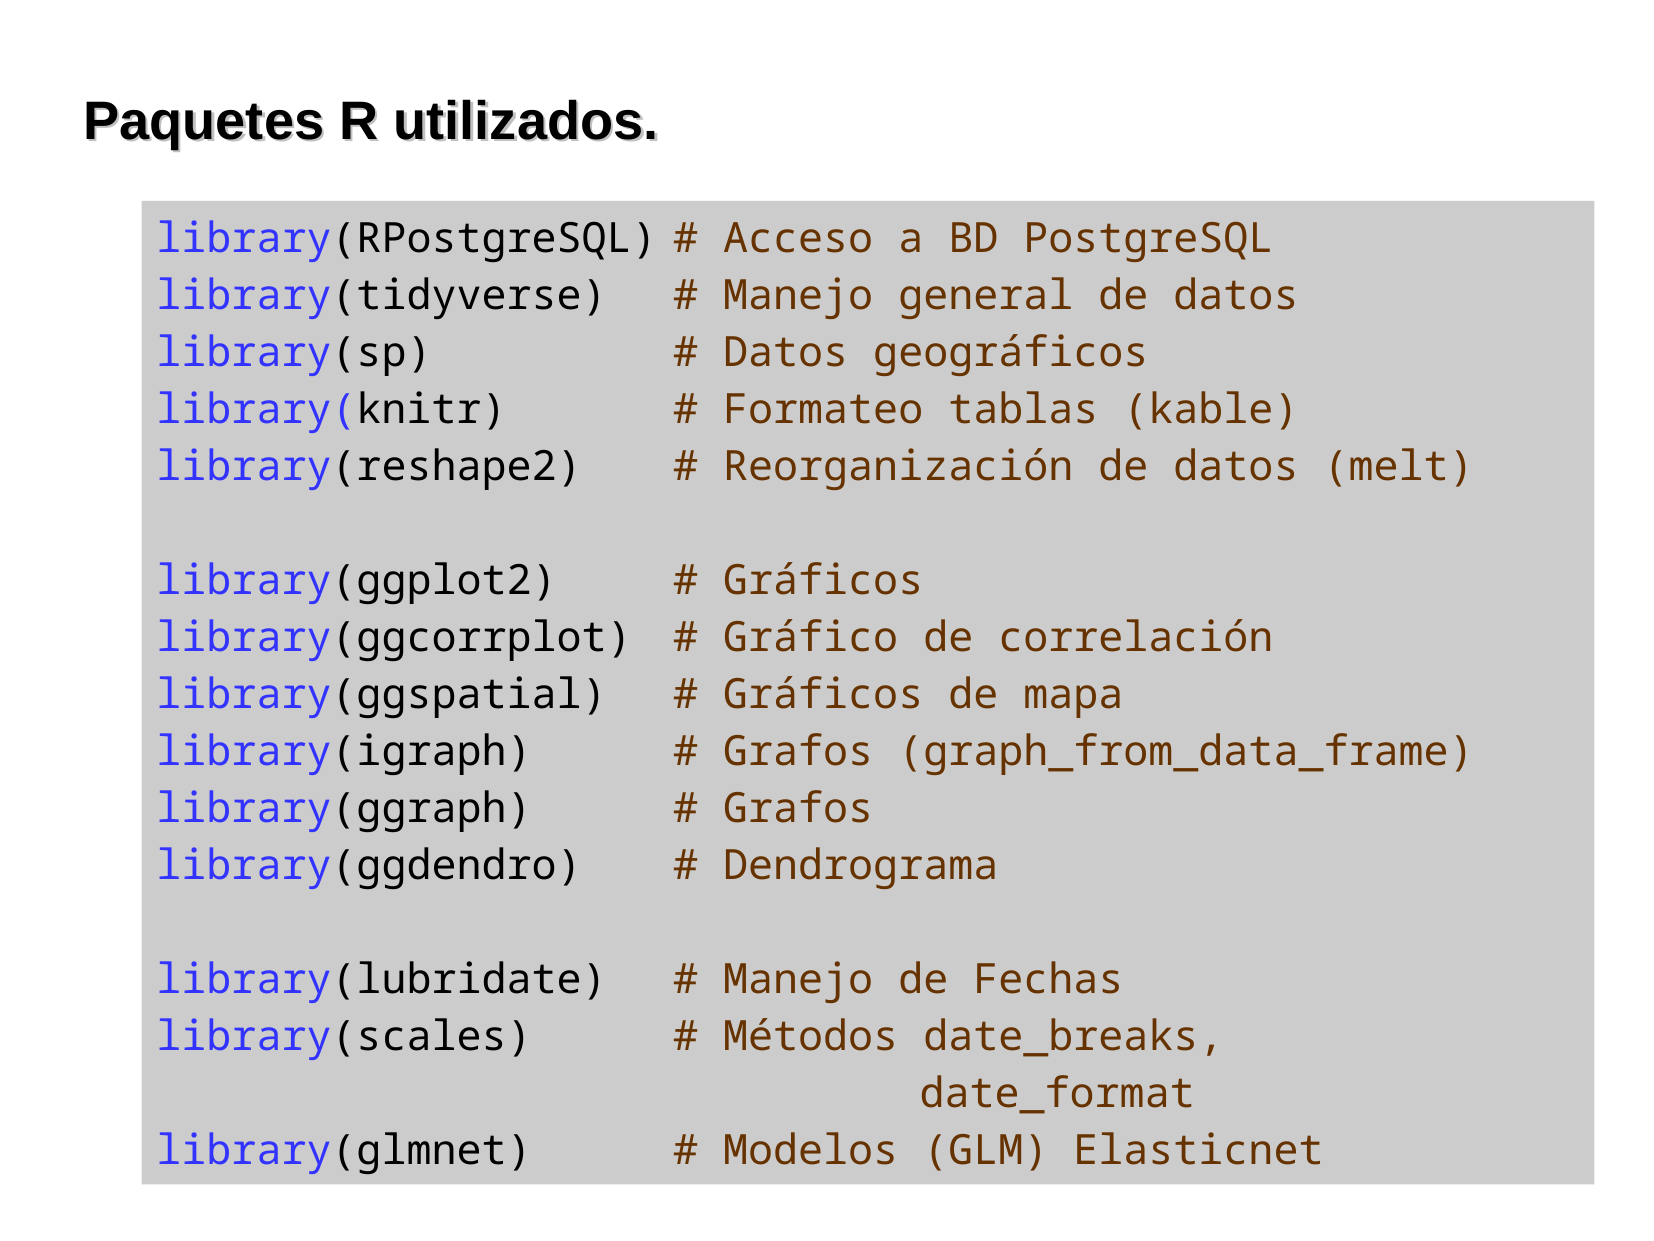

Paquetes R utilizados.
library(RPostgreSQL)	# Acceso a BD PostgreSQL
library(tidyverse)	# Manejo general de datos
library(sp)				# Datos geográficos
library(knitr) 		# Formateo tablas (kable)
library(reshape2)		# Reorganización de datos (melt)
library(ggplot2)		# Gráficos
library(ggcorrplot)	# Gráfico de correlación
library(ggspatial)	# Gráficos de mapa
library(igraph)		# Grafos (graph_from_data_frame)
library(ggraph)		# Grafos
library(ggdendro)		# Dendrograma
library(lubridate)	# Manejo de Fechas
library(scales)		# Métodos date_breaks,
 										 date_format
library(glmnet)		# Modelos (GLM) Elasticnet